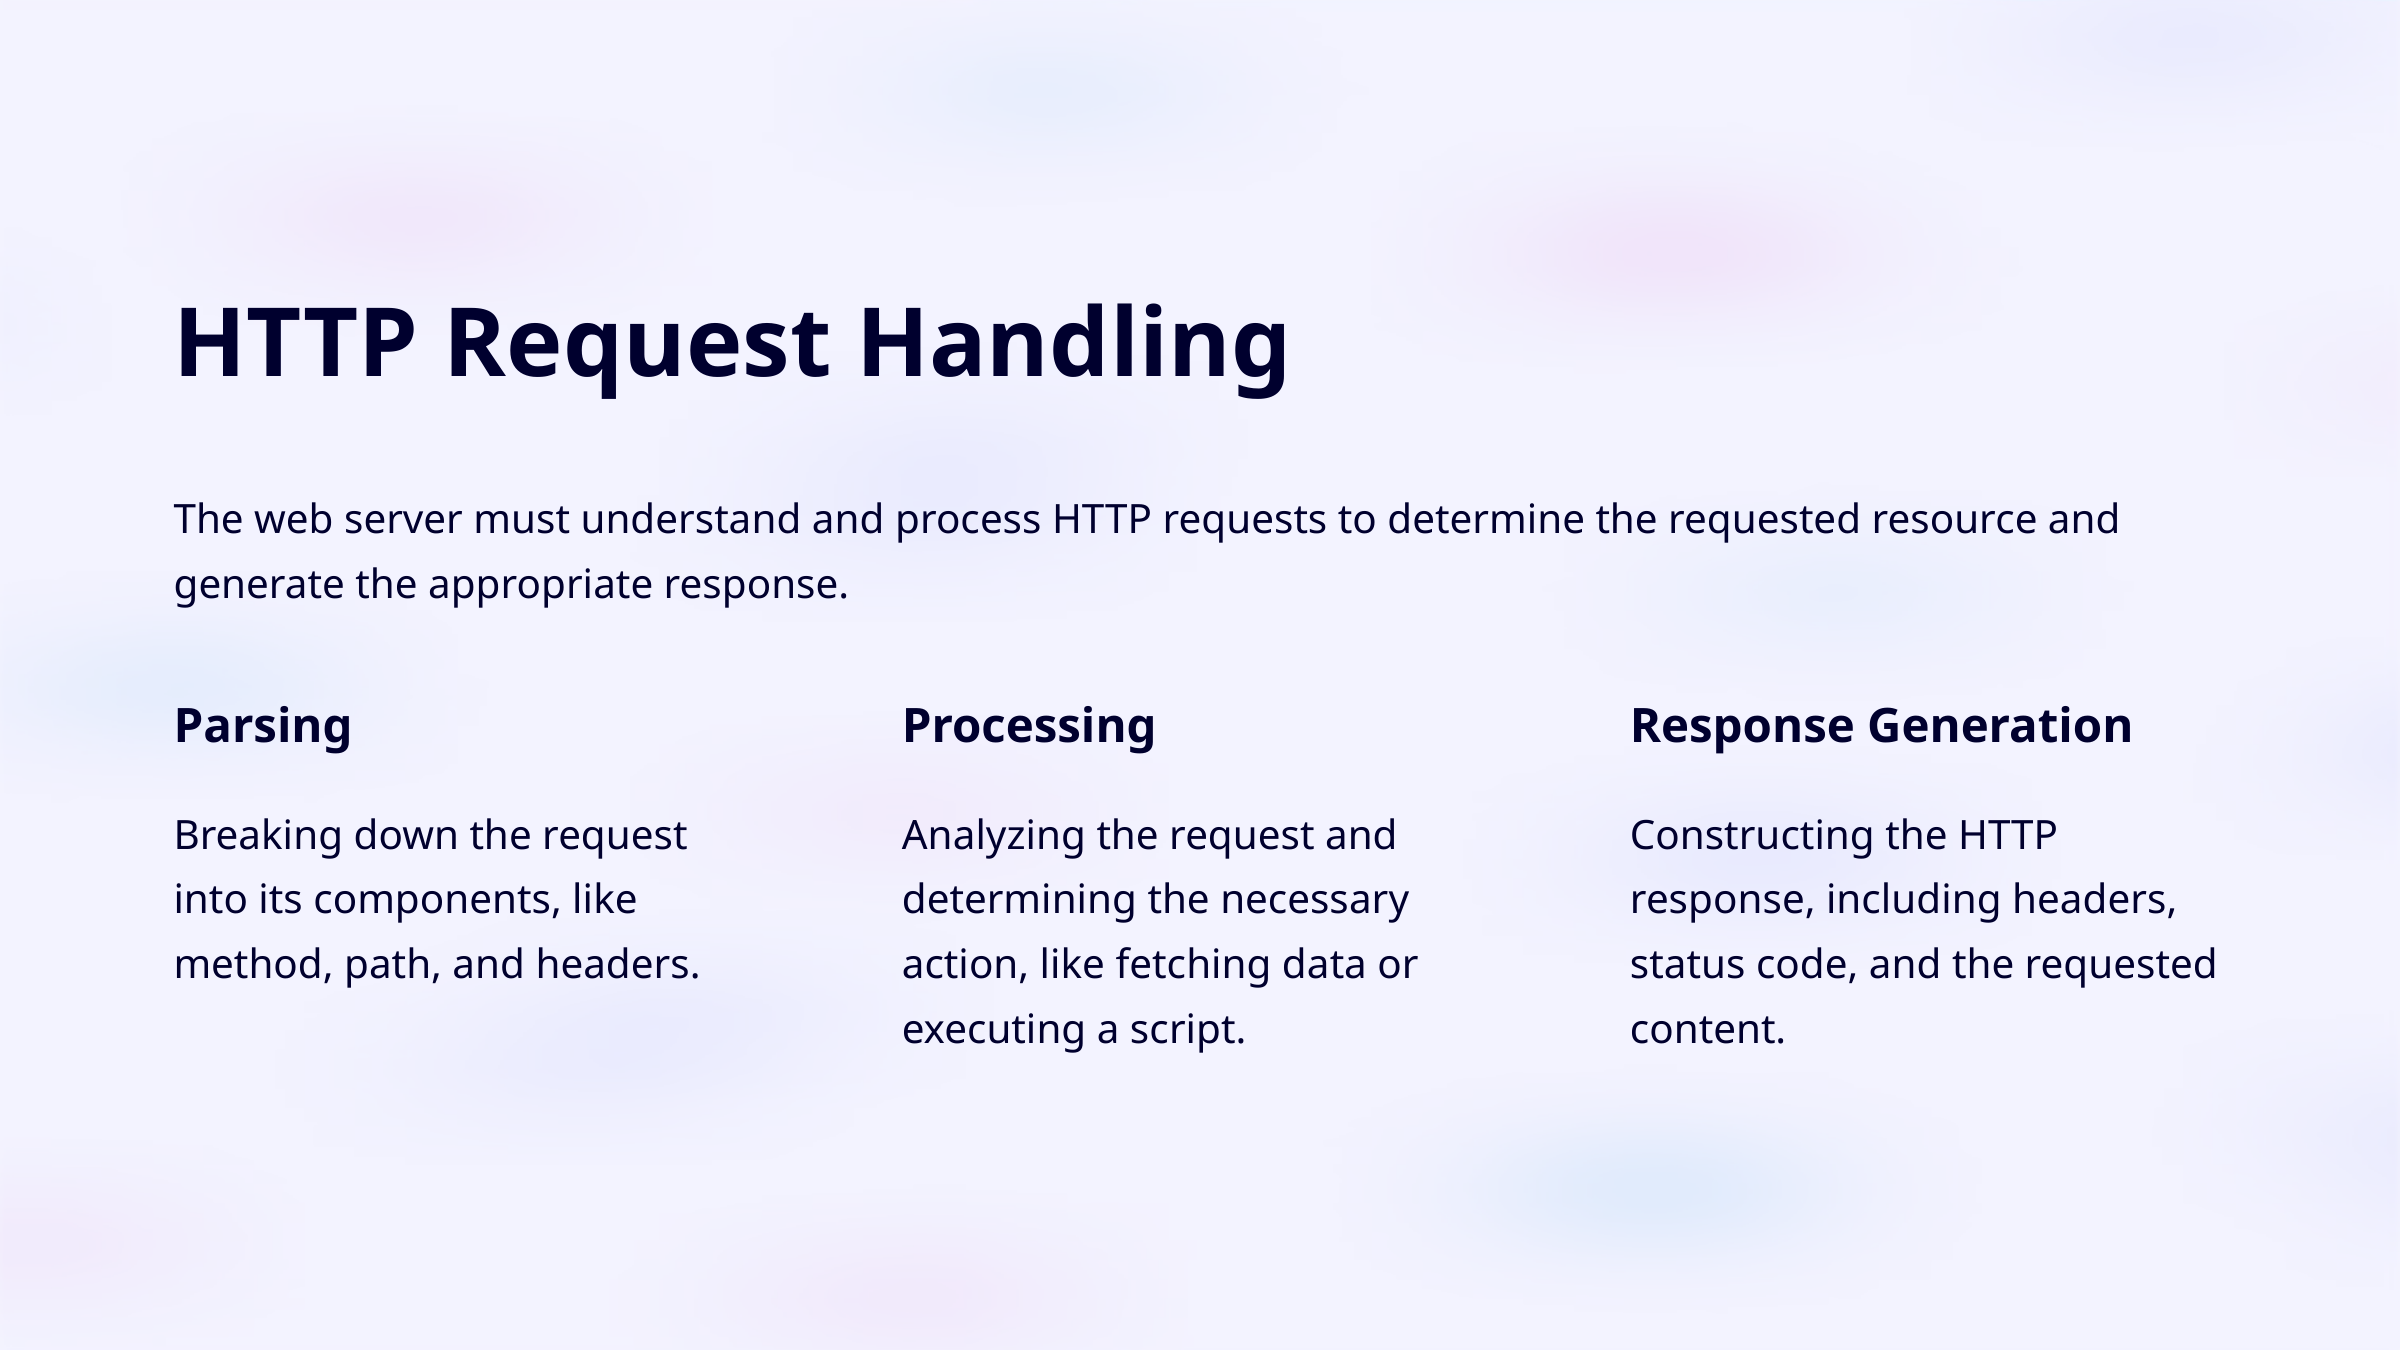

HTTP Request Handling
The web server must understand and process HTTP requests to determine the requested resource and generate the appropriate response.
Parsing
Processing
Response Generation
Breaking down the request into its components, like method, path, and headers.
Analyzing the request and determining the necessary action, like fetching data or executing a script.
Constructing the HTTP response, including headers, status code, and the requested content.